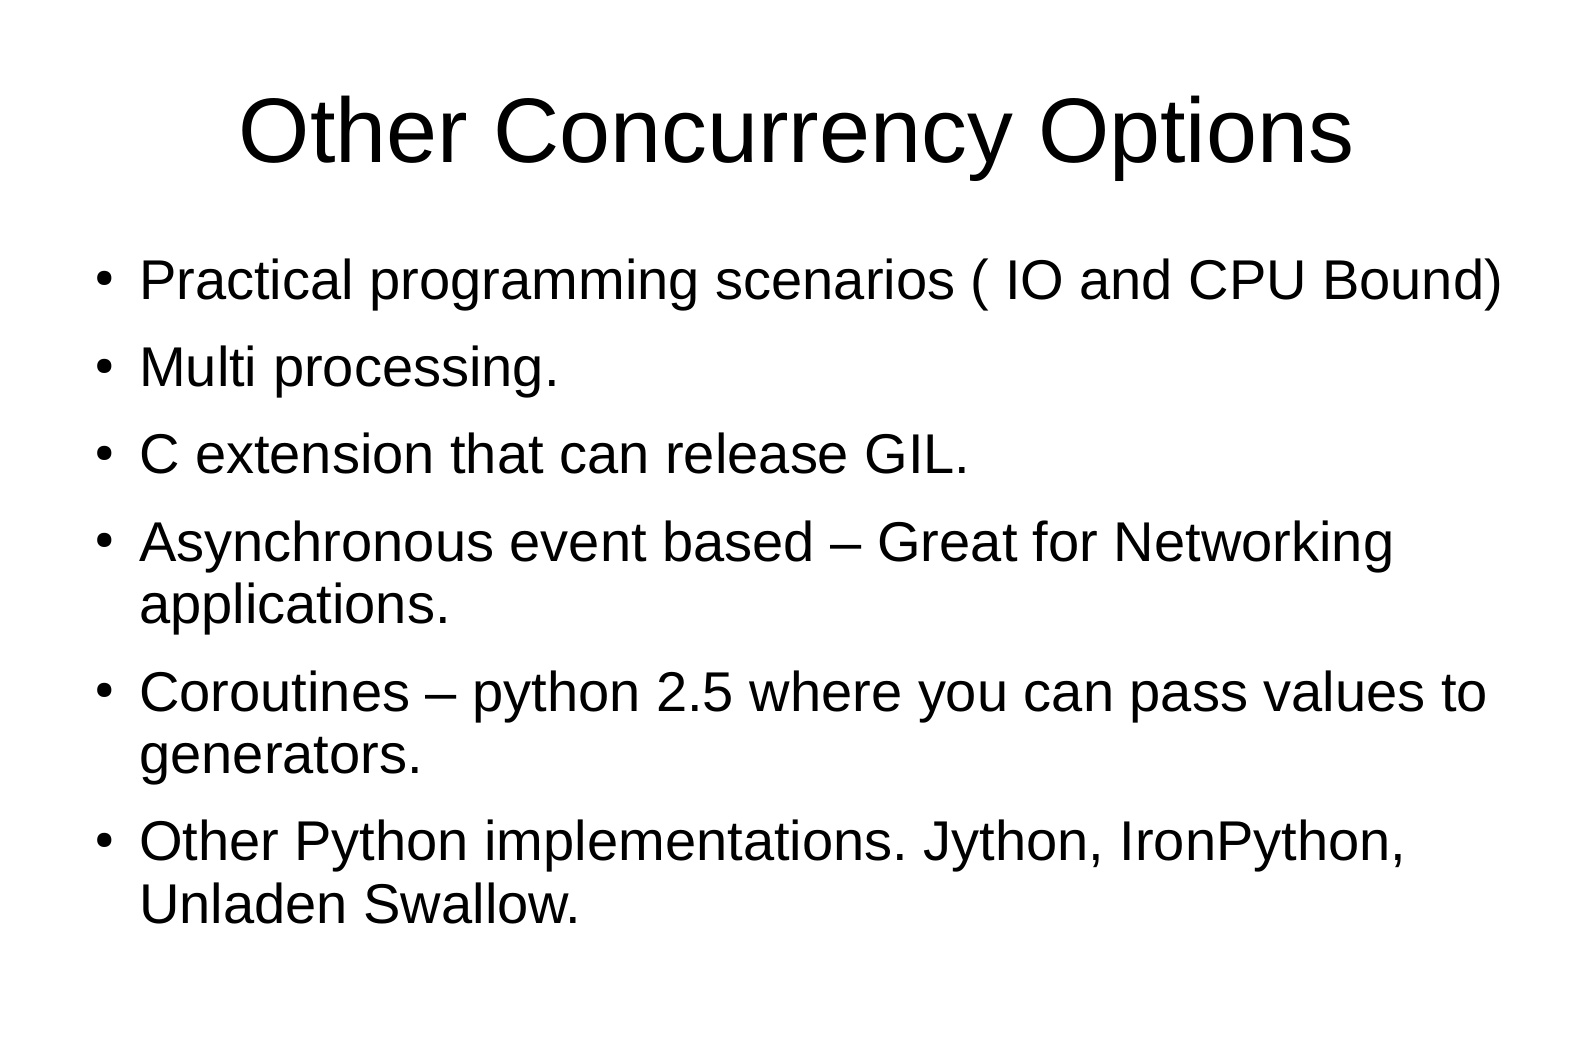

# Other Concurrency Options
Practical programming scenarios ( IO and CPU Bound)
Multi processing.
C extension that can release GIL.
Asynchronous event based – Great for Networking applications.
Coroutines – python 2.5 where you can pass values to generators.
Other Python implementations. Jython, IronPython, Unladen Swallow.